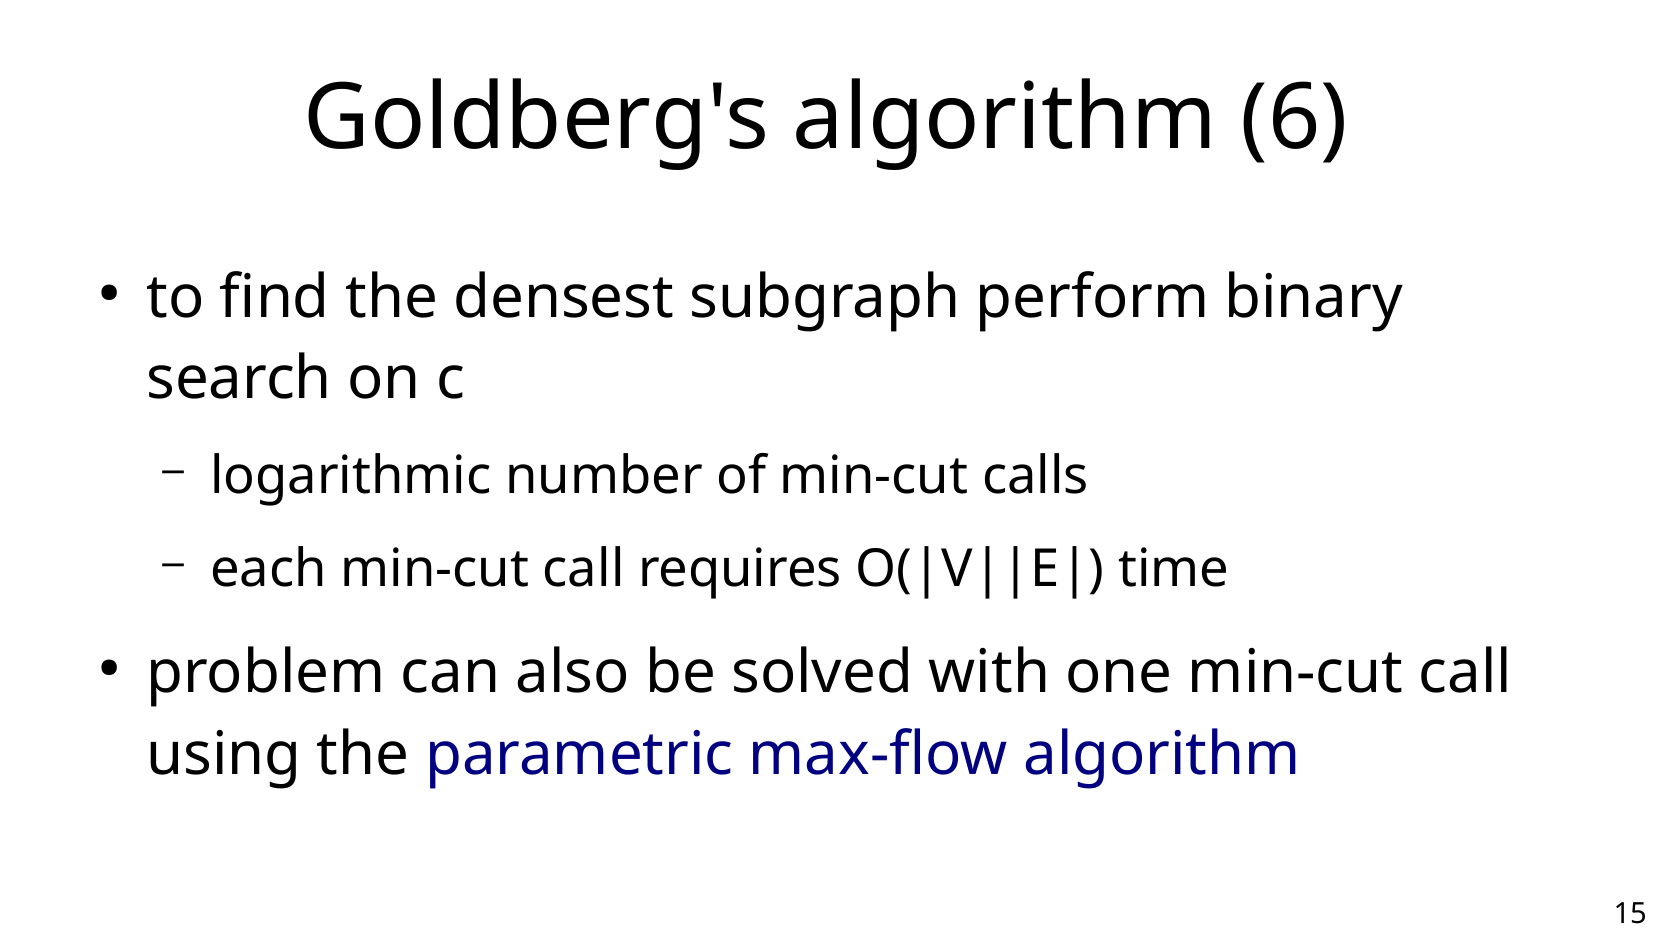

# Goldberg's algorithm (6)
to find the densest subgraph perform binary search on c
logarithmic number of min-cut calls
each min-cut call requires O(|V||E|) time
problem can also be solved with one min-cut call using the parametric max-flow algorithm
15